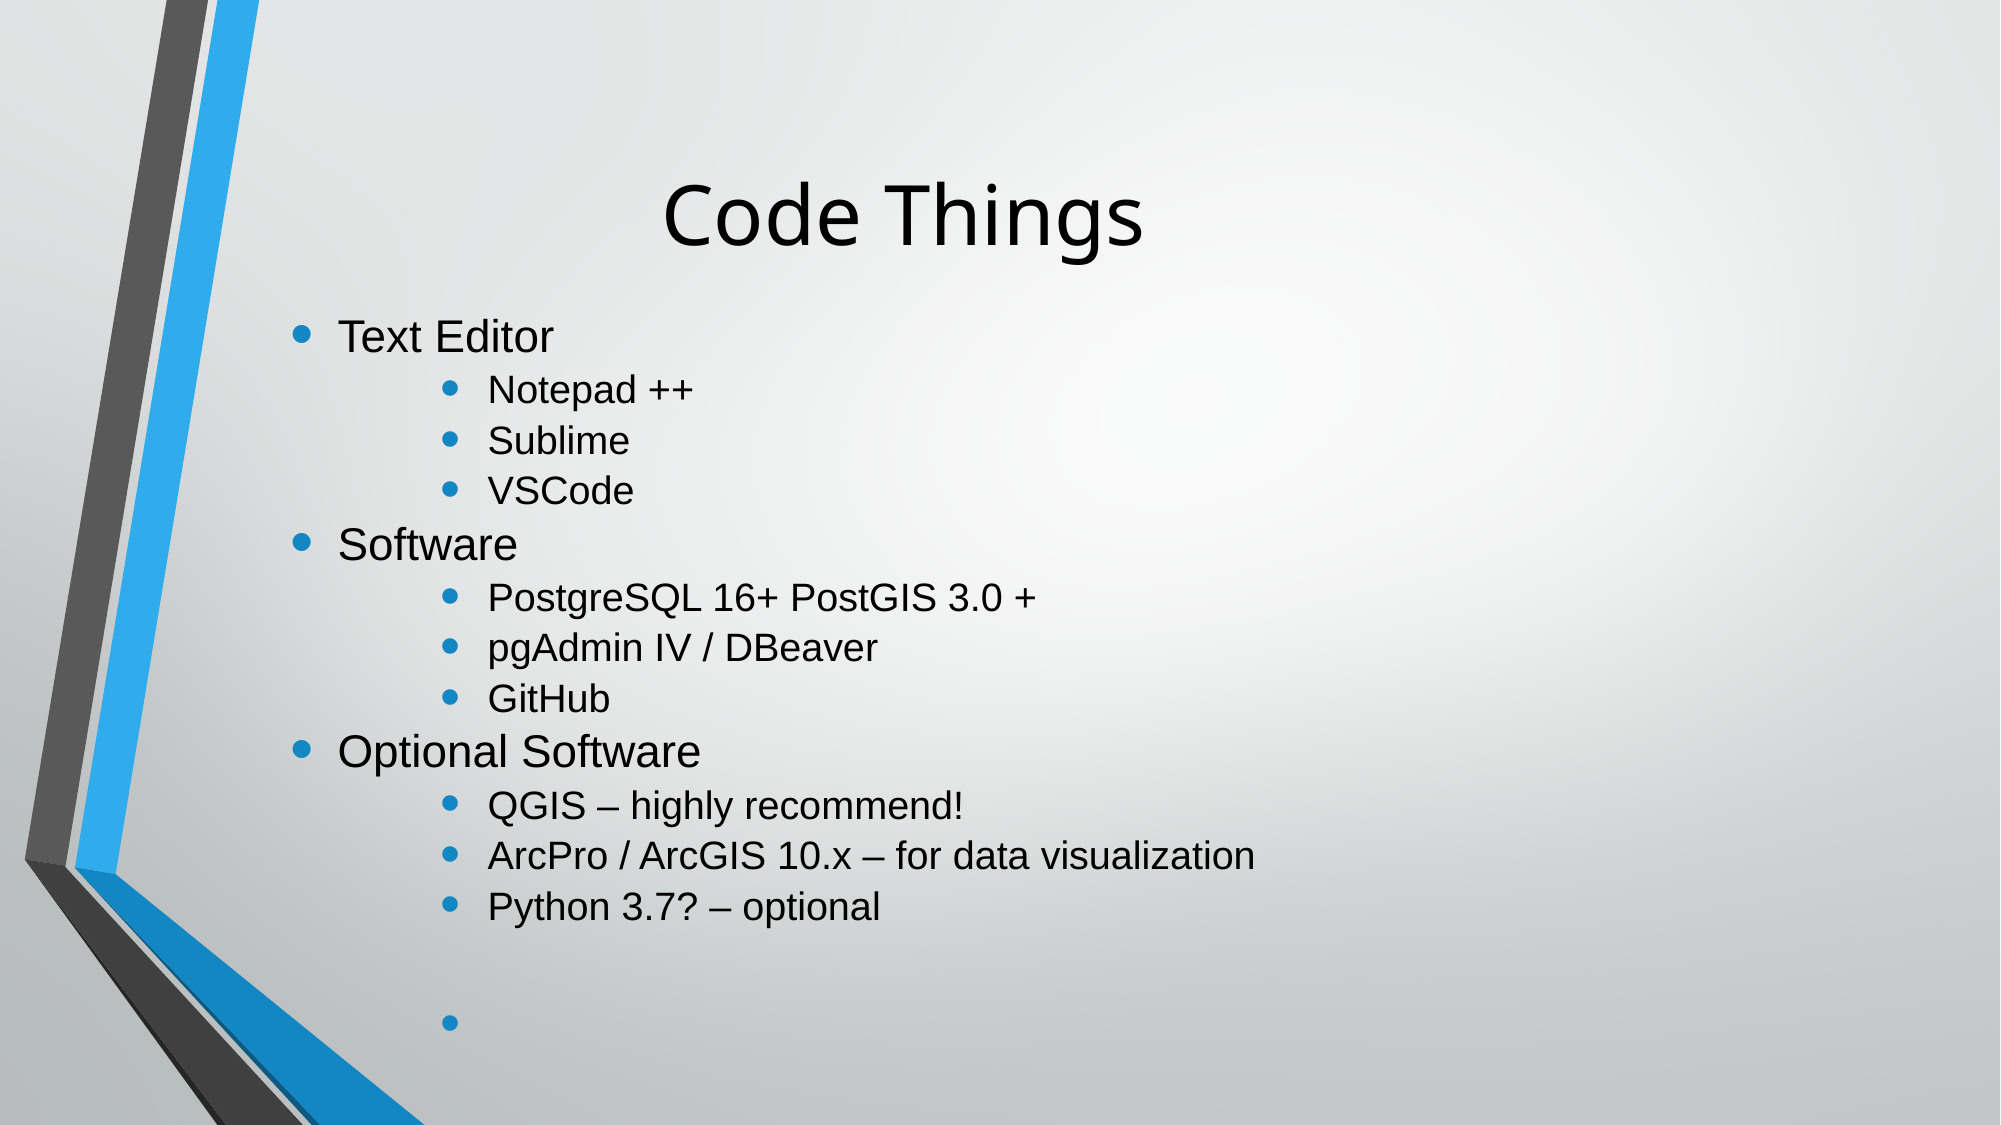

# Code Things
Text Editor
Notepad ++
Sublime
VSCode
Software
PostgreSQL 16+ PostGIS 3.0 +
pgAdmin IV / DBeaver
GitHub
Optional Software
QGIS – highly recommend!
ArcPro / ArcGIS 10.x – for data visualization
Python 3.7? – optional